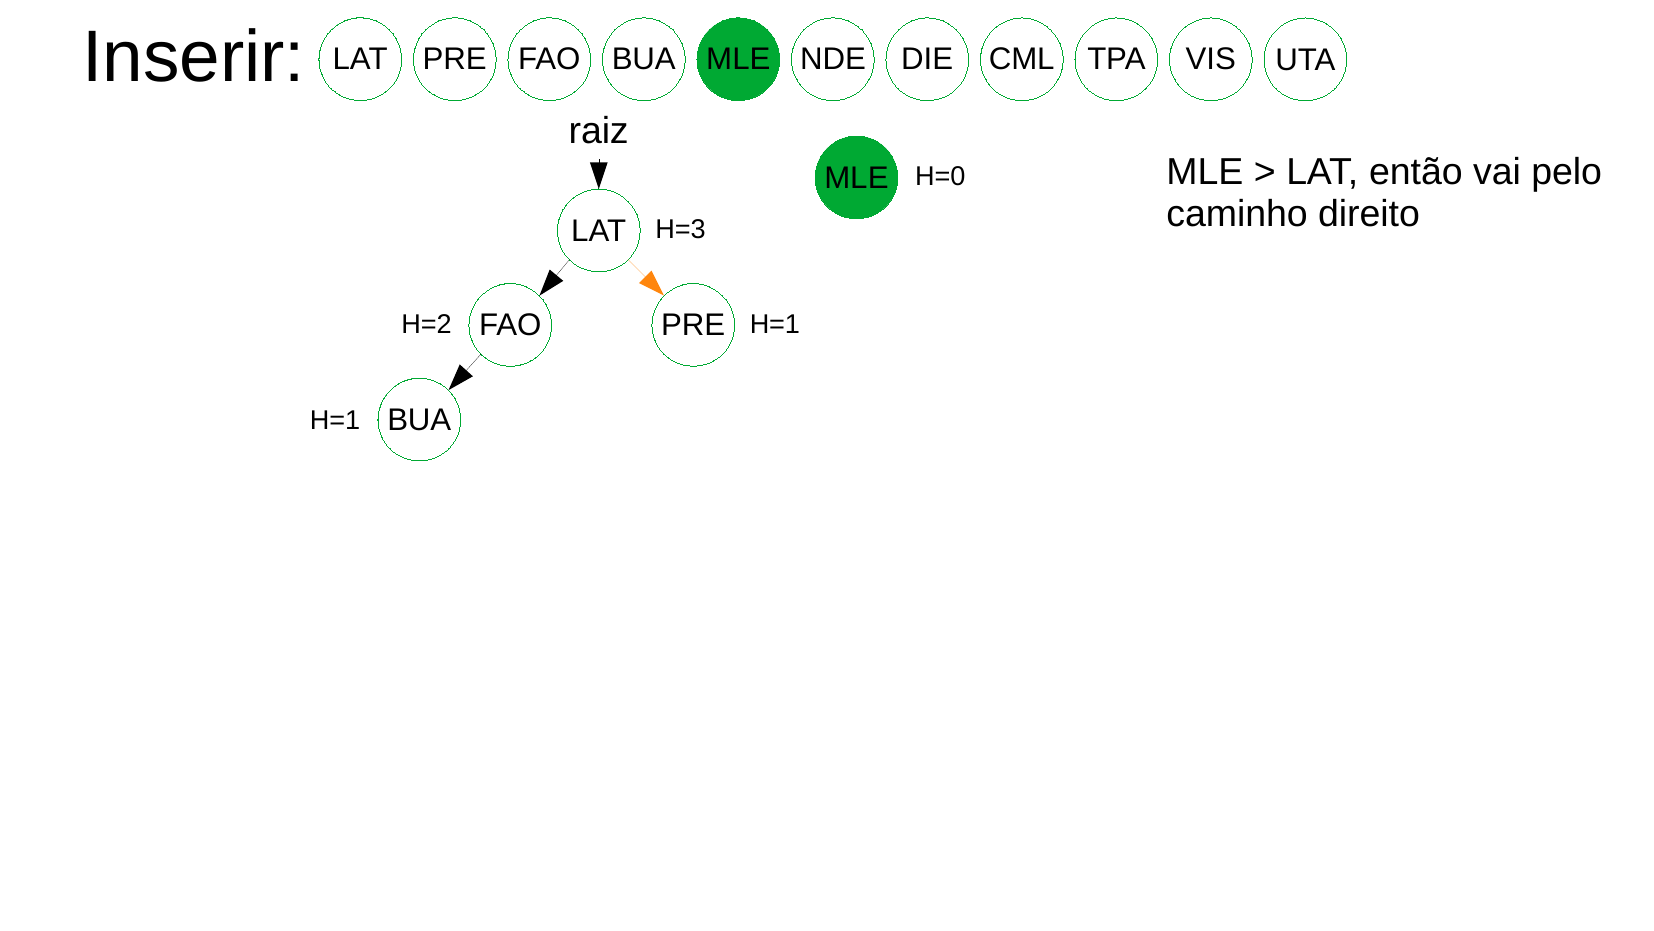

# Inserir:
LAT
LAT
PRE
FAO
BUA
MLE
NDE
DIE
CML
TPA
VIS
UTA
raiz
MLE
MLE > LAT, então vai pelo
caminho direito
H=0
LAT
H=3
PRE
FAO
H=1
H=2
BUA
BUA
H=1